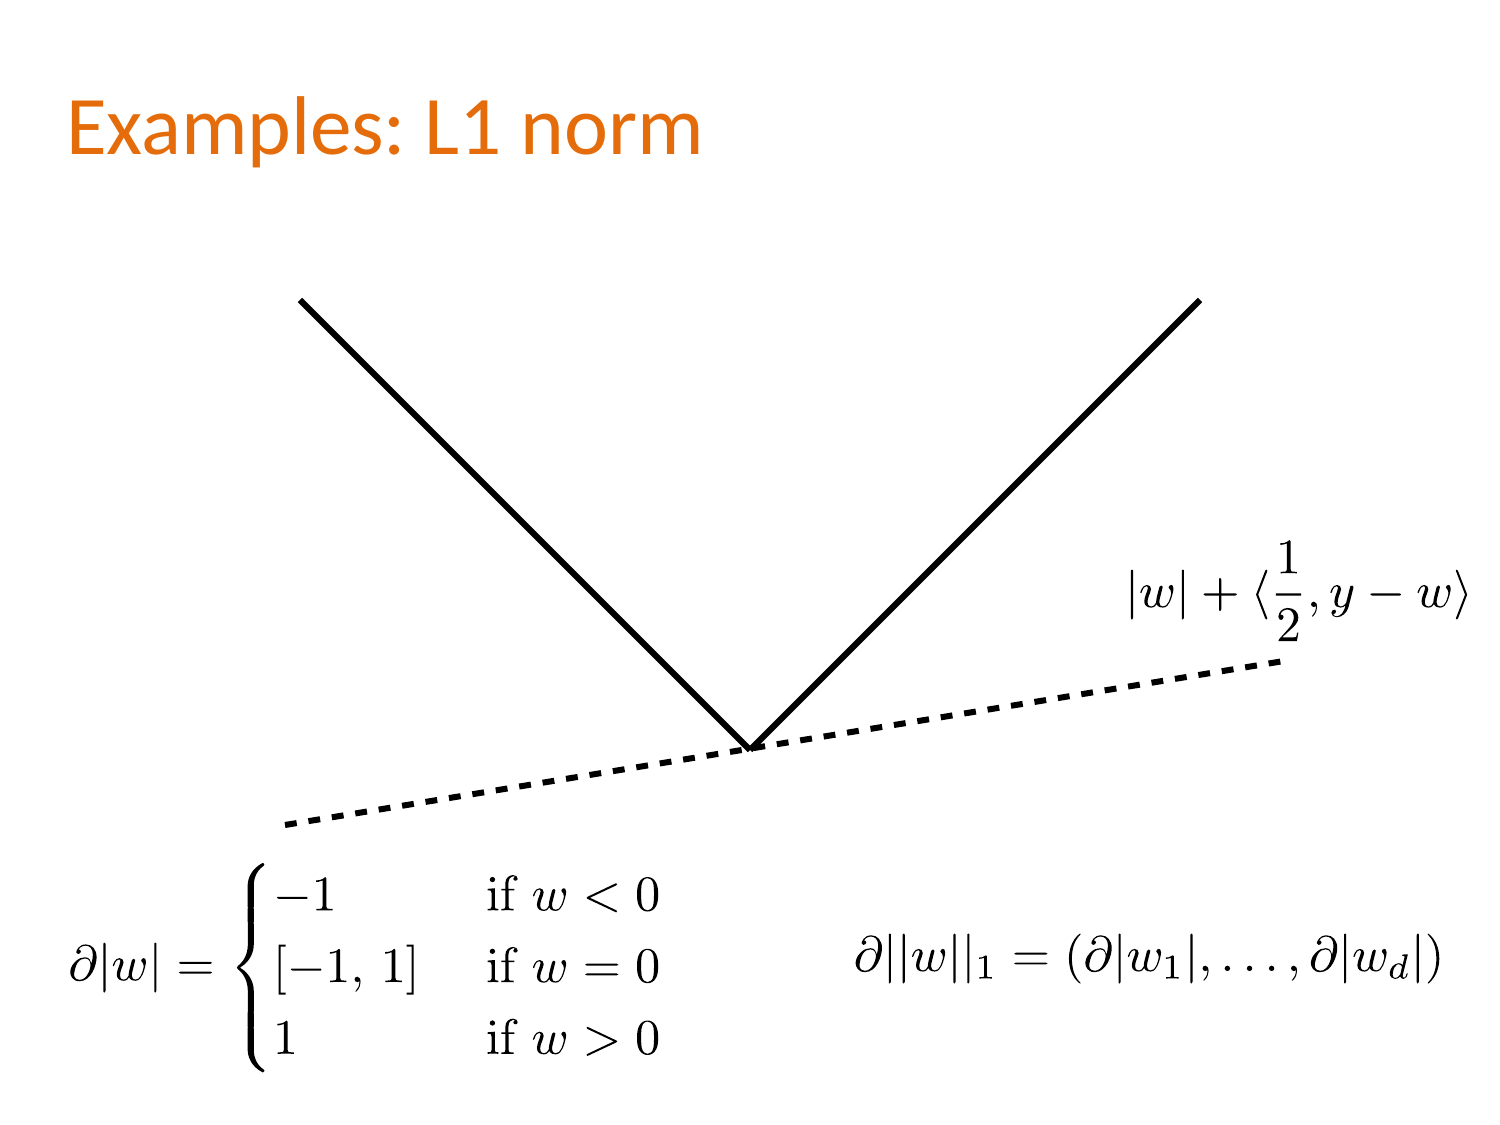

Examples: L1 norm
Why not keep them separate?